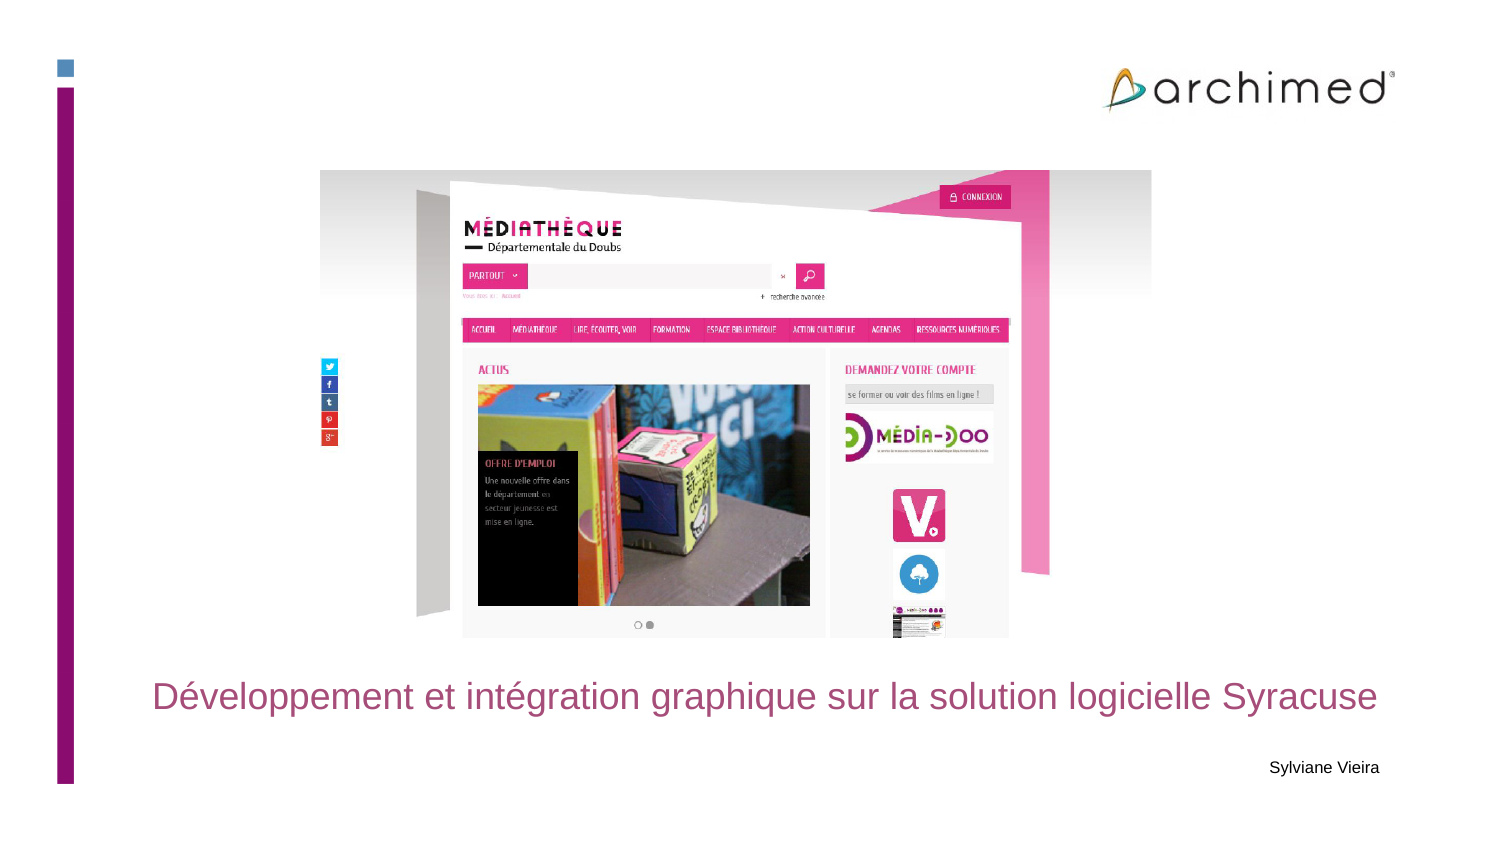

# Développement et intégration graphique sur la solution logicielle Syracuse
Sylviane Vieira